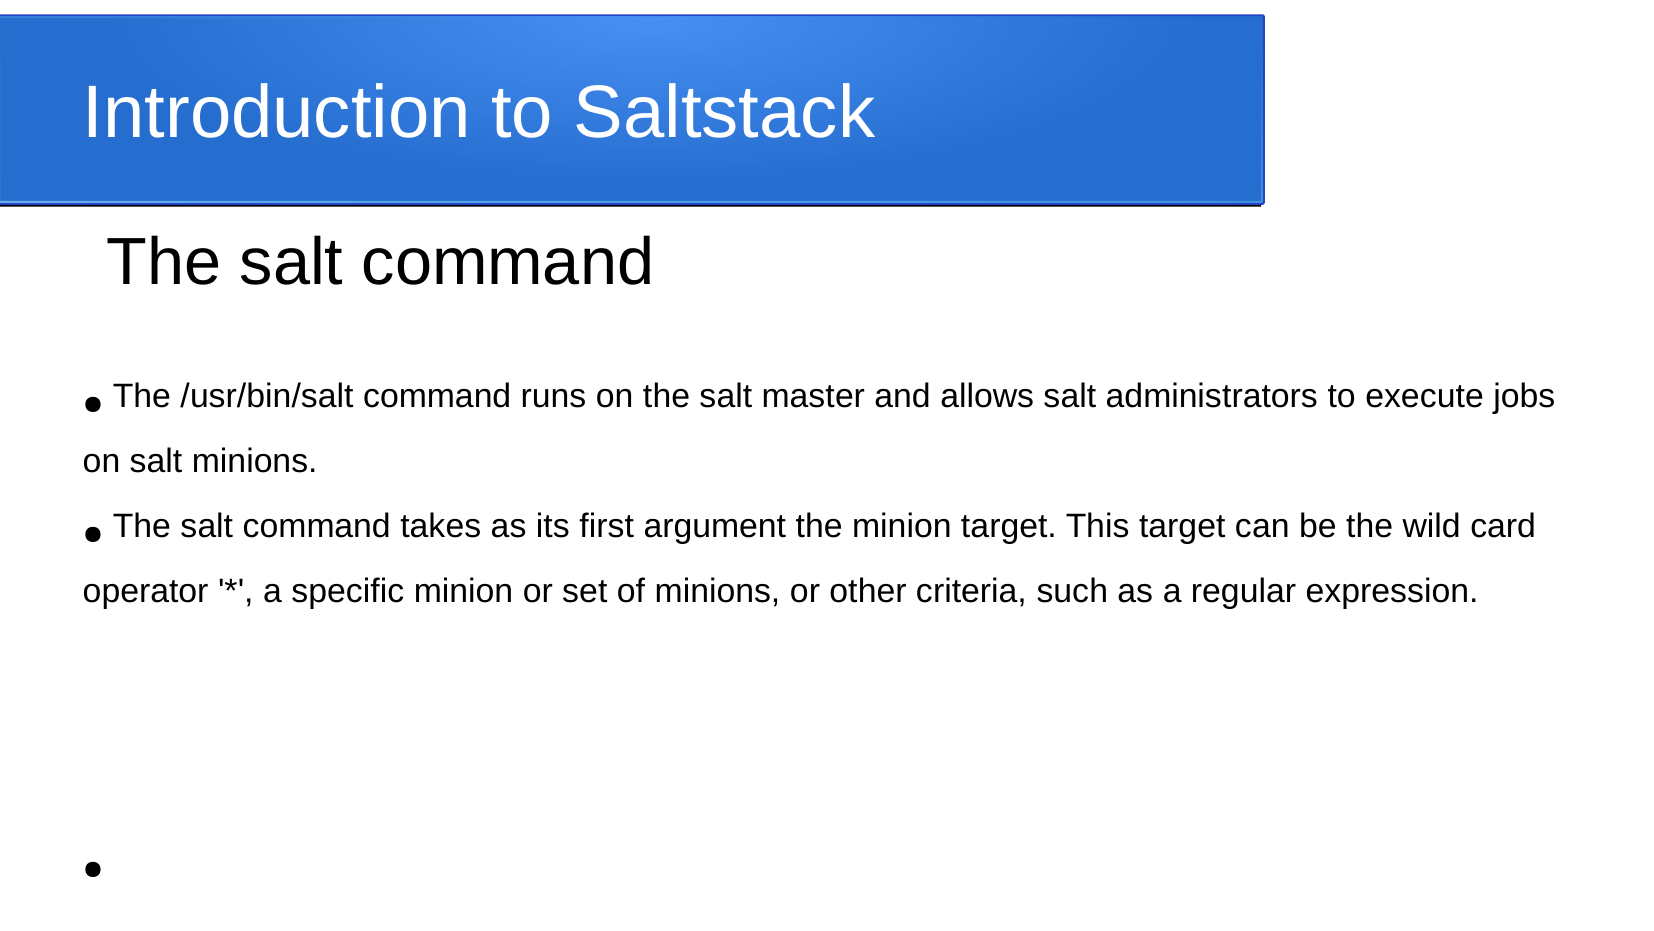

# Introduction to Saltstack
The salt command
 The /usr/bin/salt command runs on the salt master and allows salt administrators to execute jobs on salt minions.
 The salt command takes as its first argument the minion target. This target can be the wild card operator '*', a specific minion or set of minions, or other criteria, such as a regular expression.